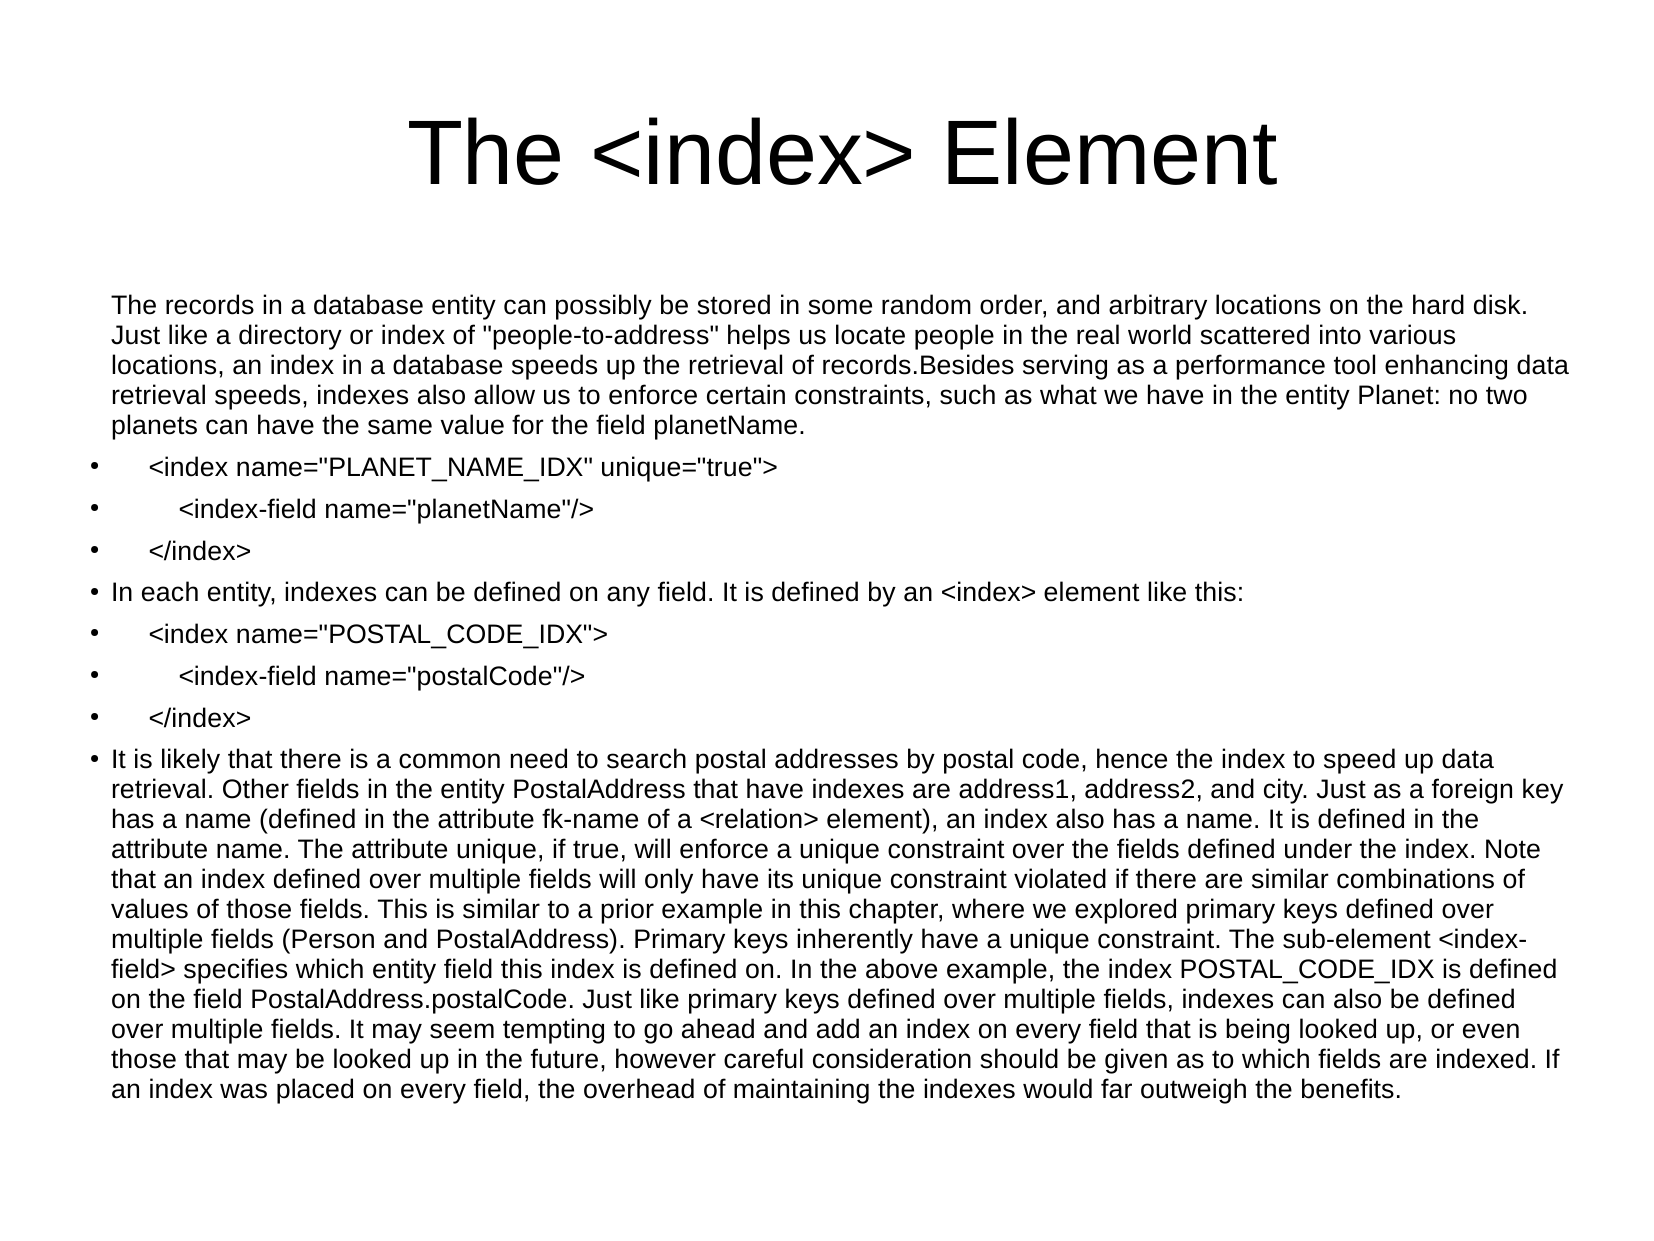

# The <index> Element
The records in a database entity can possibly be stored in some random order, and arbitrary locations on the hard disk. Just like a directory or index of "people-to-address" helps us locate people in the real world scattered into various locations, an index in a database speeds up the retrieval of records.Besides serving as a performance tool enhancing data retrieval speeds, indexes also allow us to enforce certain constraints, such as what we have in the entity Planet: no two planets can have the same value for the field planetName.
 <index name="PLANET_NAME_IDX" unique="true">
 <index-field name="planetName"/>
 </index>
In each entity, indexes can be defined on any field. It is defined by an <index> element like this:
 <index name="POSTAL_CODE_IDX">
 <index-field name="postalCode"/>
 </index>
It is likely that there is a common need to search postal addresses by postal code, hence the index to speed up data retrieval. Other fields in the entity PostalAddress that have indexes are address1, address2, and city. Just as a foreign key has a name (defined in the attribute fk-name of a <relation> element), an index also has a name. It is defined in the attribute name. The attribute unique, if true, will enforce a unique constraint over the fields defined under the index. Note that an index defined over multiple fields will only have its unique constraint violated if there are similar combinations of values of those fields. This is similar to a prior example in this chapter, where we explored primary keys defined over multiple fields (Person and PostalAddress). Primary keys inherently have a unique constraint. The sub-element <index-field> specifies which entity field this index is defined on. In the above example, the index POSTAL_CODE_IDX is defined on the field PostalAddress.postalCode. Just like primary keys defined over multiple fields, indexes can also be defined over multiple fields. It may seem tempting to go ahead and add an index on every field that is being looked up, or even those that may be looked up in the future, however careful consideration should be given as to which fields are indexed. If an index was placed on every field, the overhead of maintaining the indexes would far outweigh the benefits.